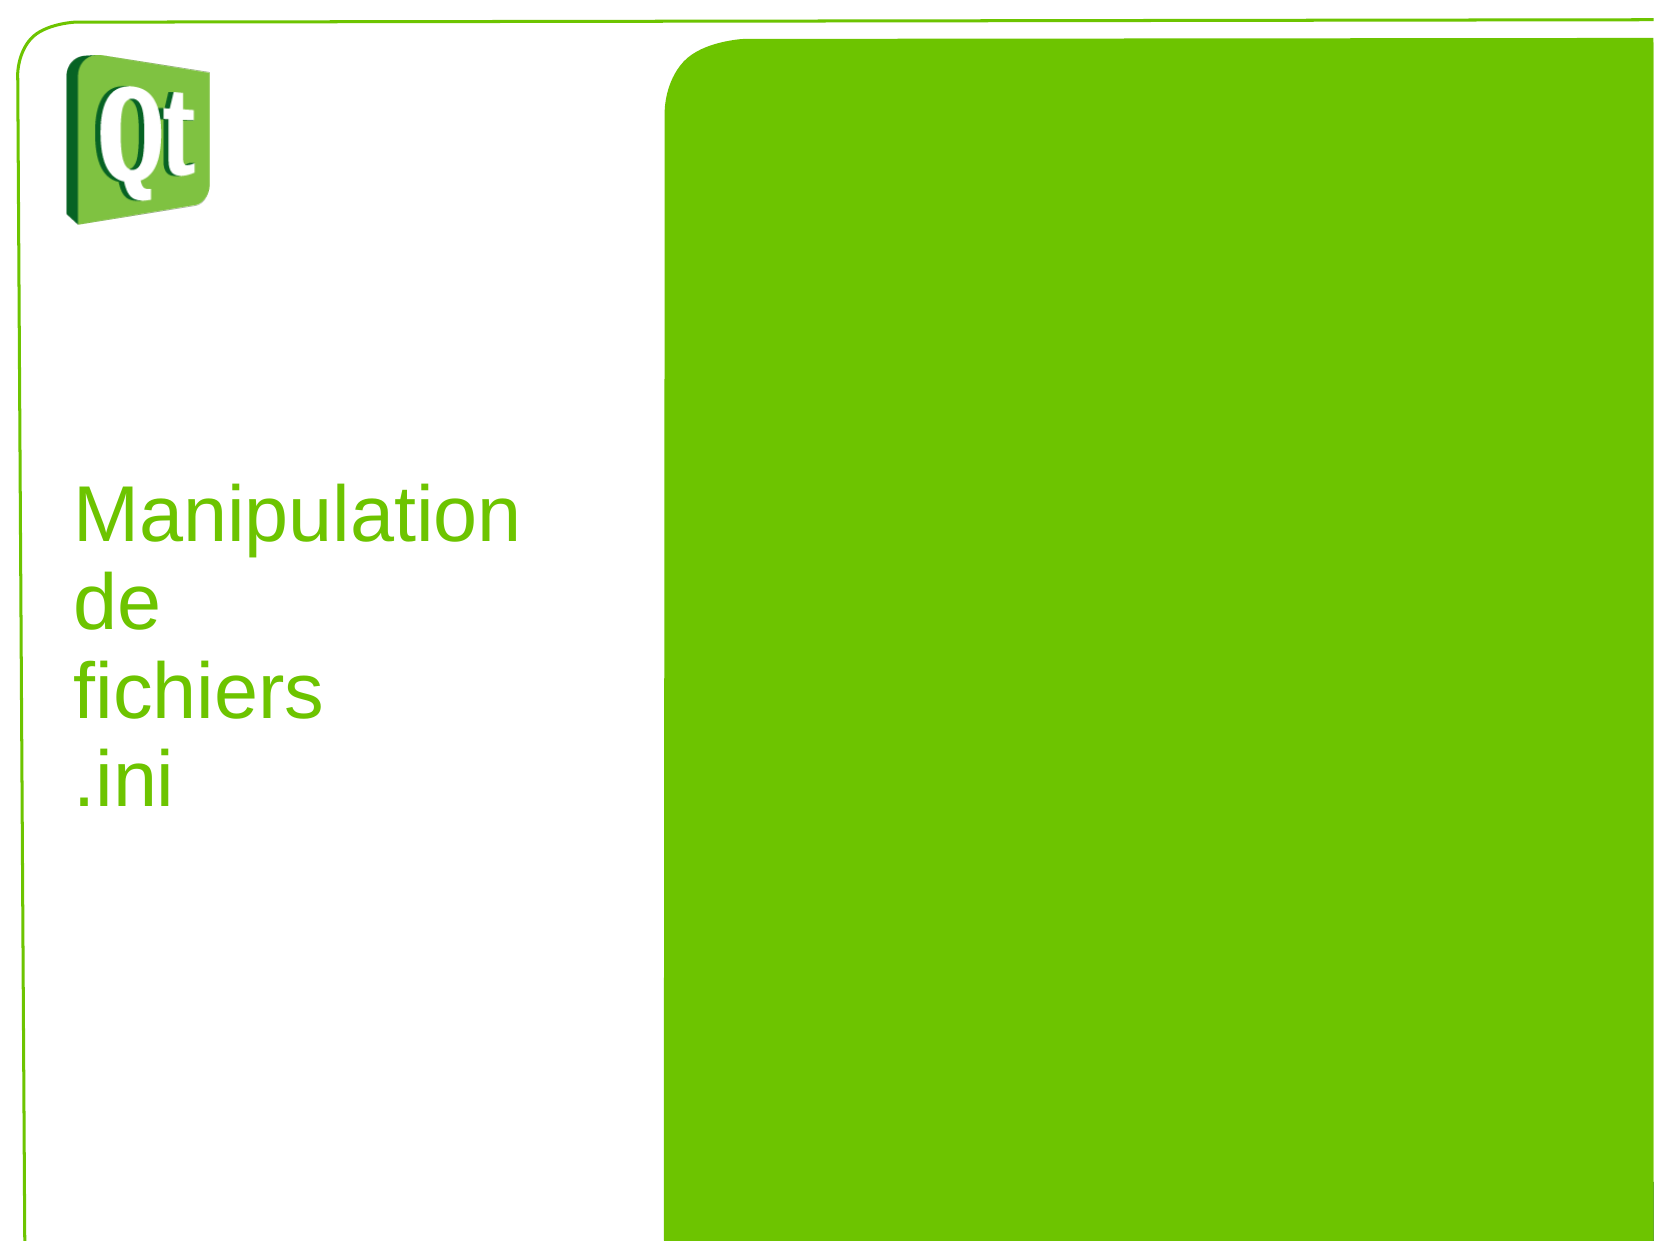

#
.
Qt in Education
Manipulation
de
fichiers
.ini